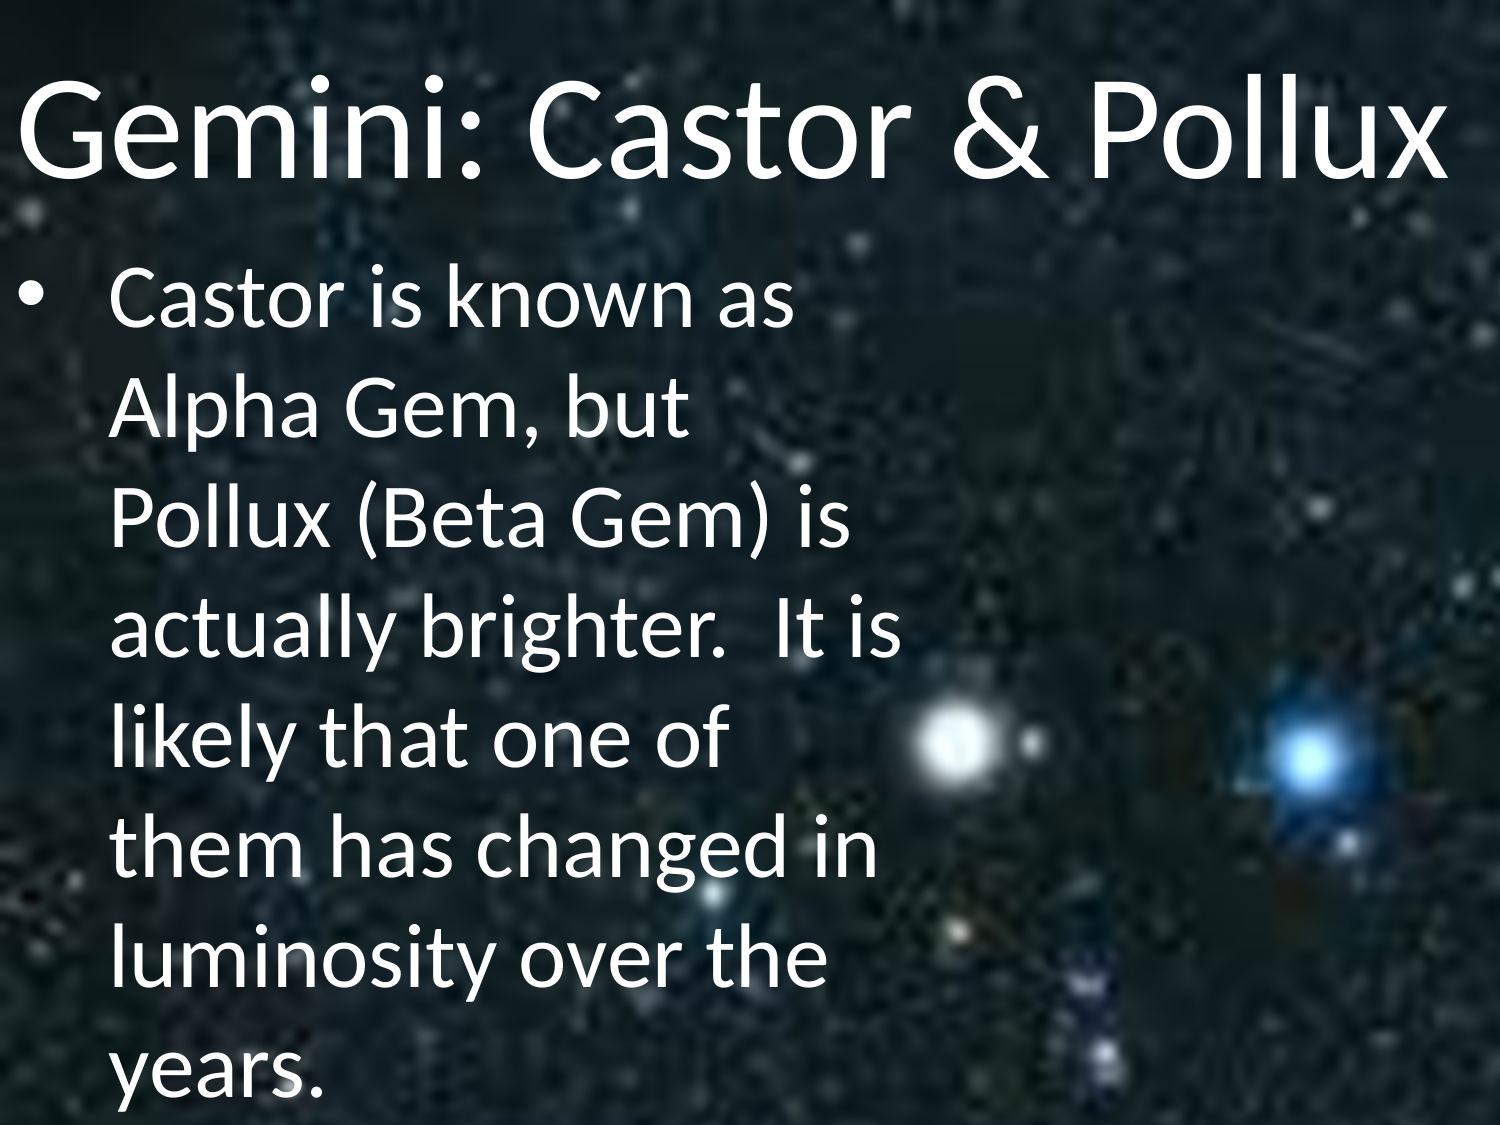

Gemini: Castor & Pollux
Castor is known as
Alpha Gem, but
Pollux (Beta Gem) is
actually brighter. It is
likely that one of
them has changed in
luminosity over the
years.